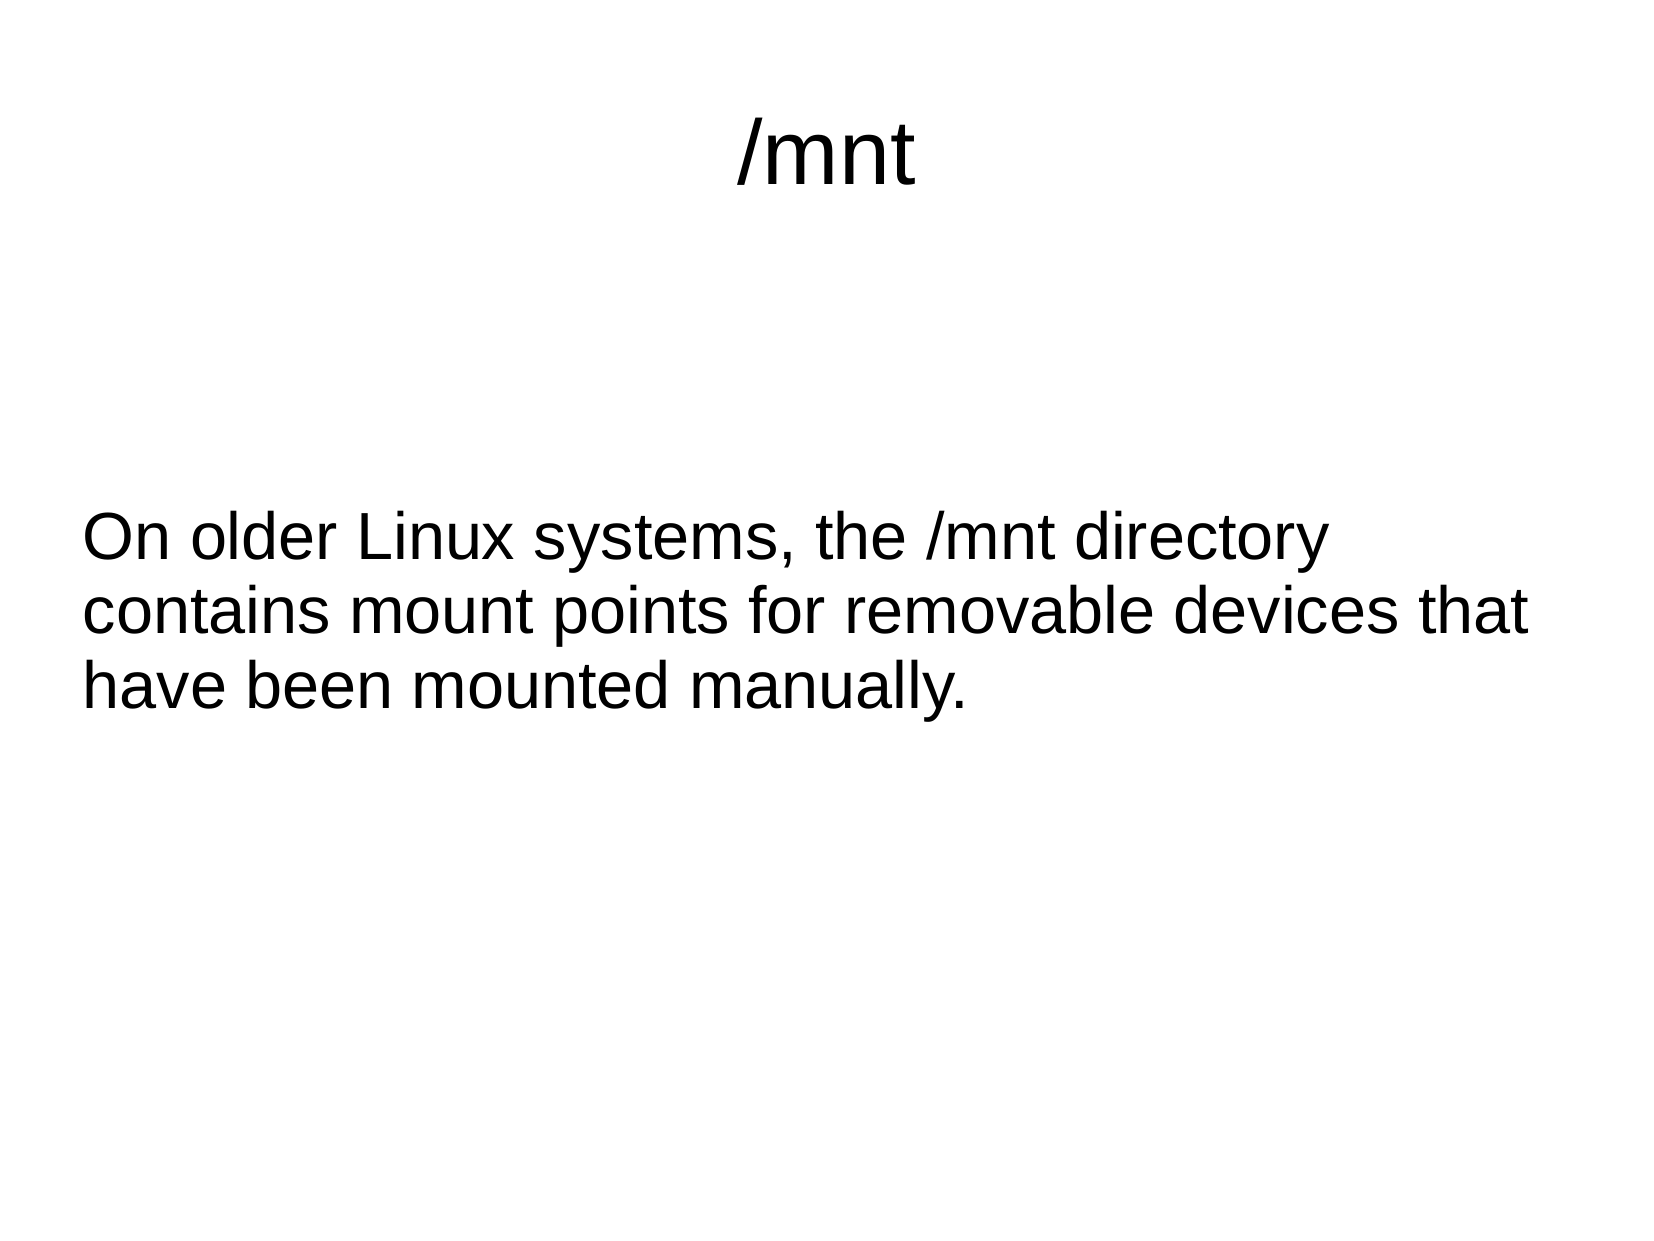

# /mnt
On older Linux systems, the /mnt directory contains mount points for removable devices that have been mounted manually.